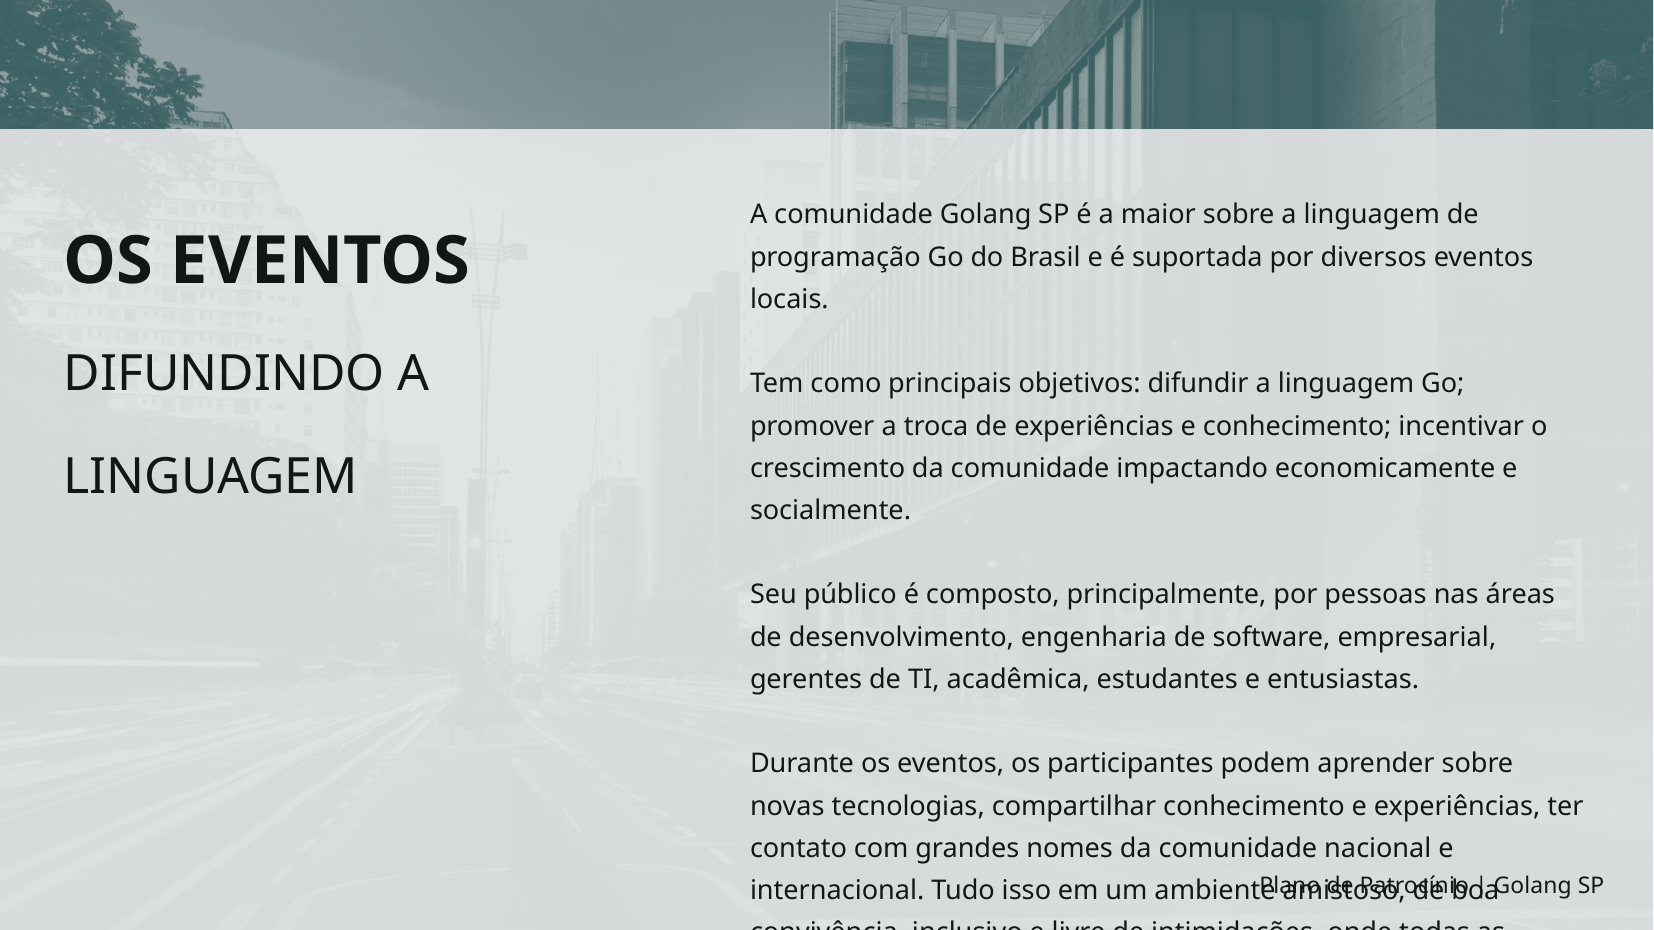

OS EVENTOS
DIFUNDINDO A LINGUAGEM
A comunidade Golang SP é a maior sobre a linguagem de programação Go do Brasil e é suportada por diversos eventos locais.
Tem como principais objetivos: difundir a linguagem Go; promover a troca de experiências e conhecimento; incentivar o crescimento da comunidade impactando economicamente e socialmente.
Seu público é composto, principalmente, por pessoas nas áreas de desenvolvimento, engenharia de software, empresarial, gerentes de TI, acadêmica, estudantes e entusiastas.
Durante os eventos, os participantes podem aprender sobre novas tecnologias, compartilhar conhecimento e experiências, ter contato com grandes nomes da comunidade nacional e internacional. Tudo isso em um ambiente amistoso, de boa convivência, inclusivo e livre de intimidações, onde todas as pessoas são bem-vindas.
# Plano de Patrocínio | Golang SP